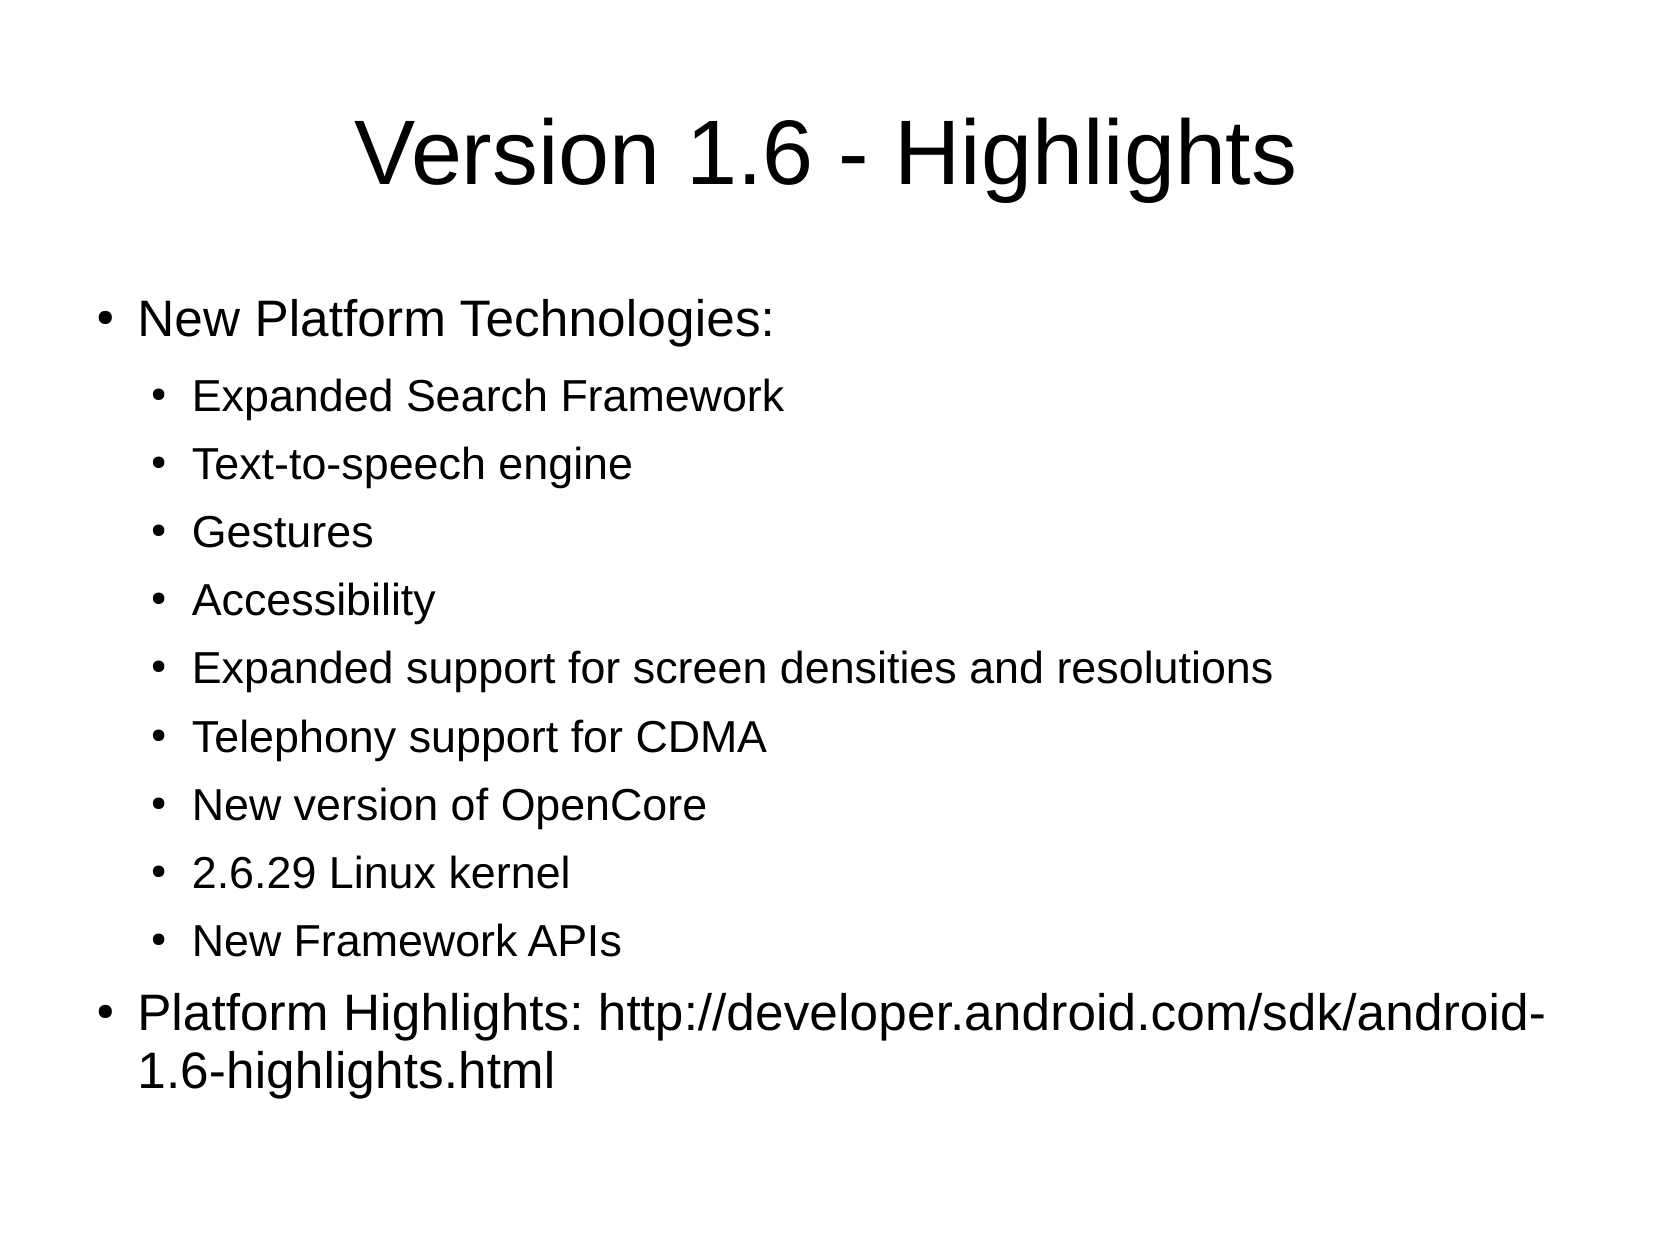

# Version 1.6 - Highlights
New Platform Technologies:
Expanded Search Framework
Text-to-speech engine
Gestures
Accessibility
Expanded support for screen densities and resolutions
Telephony support for CDMA
New version of OpenCore
2.6.29 Linux kernel
New Framework APIs
Platform Highlights: http://developer.android.com/sdk/android-1.6-highlights.html